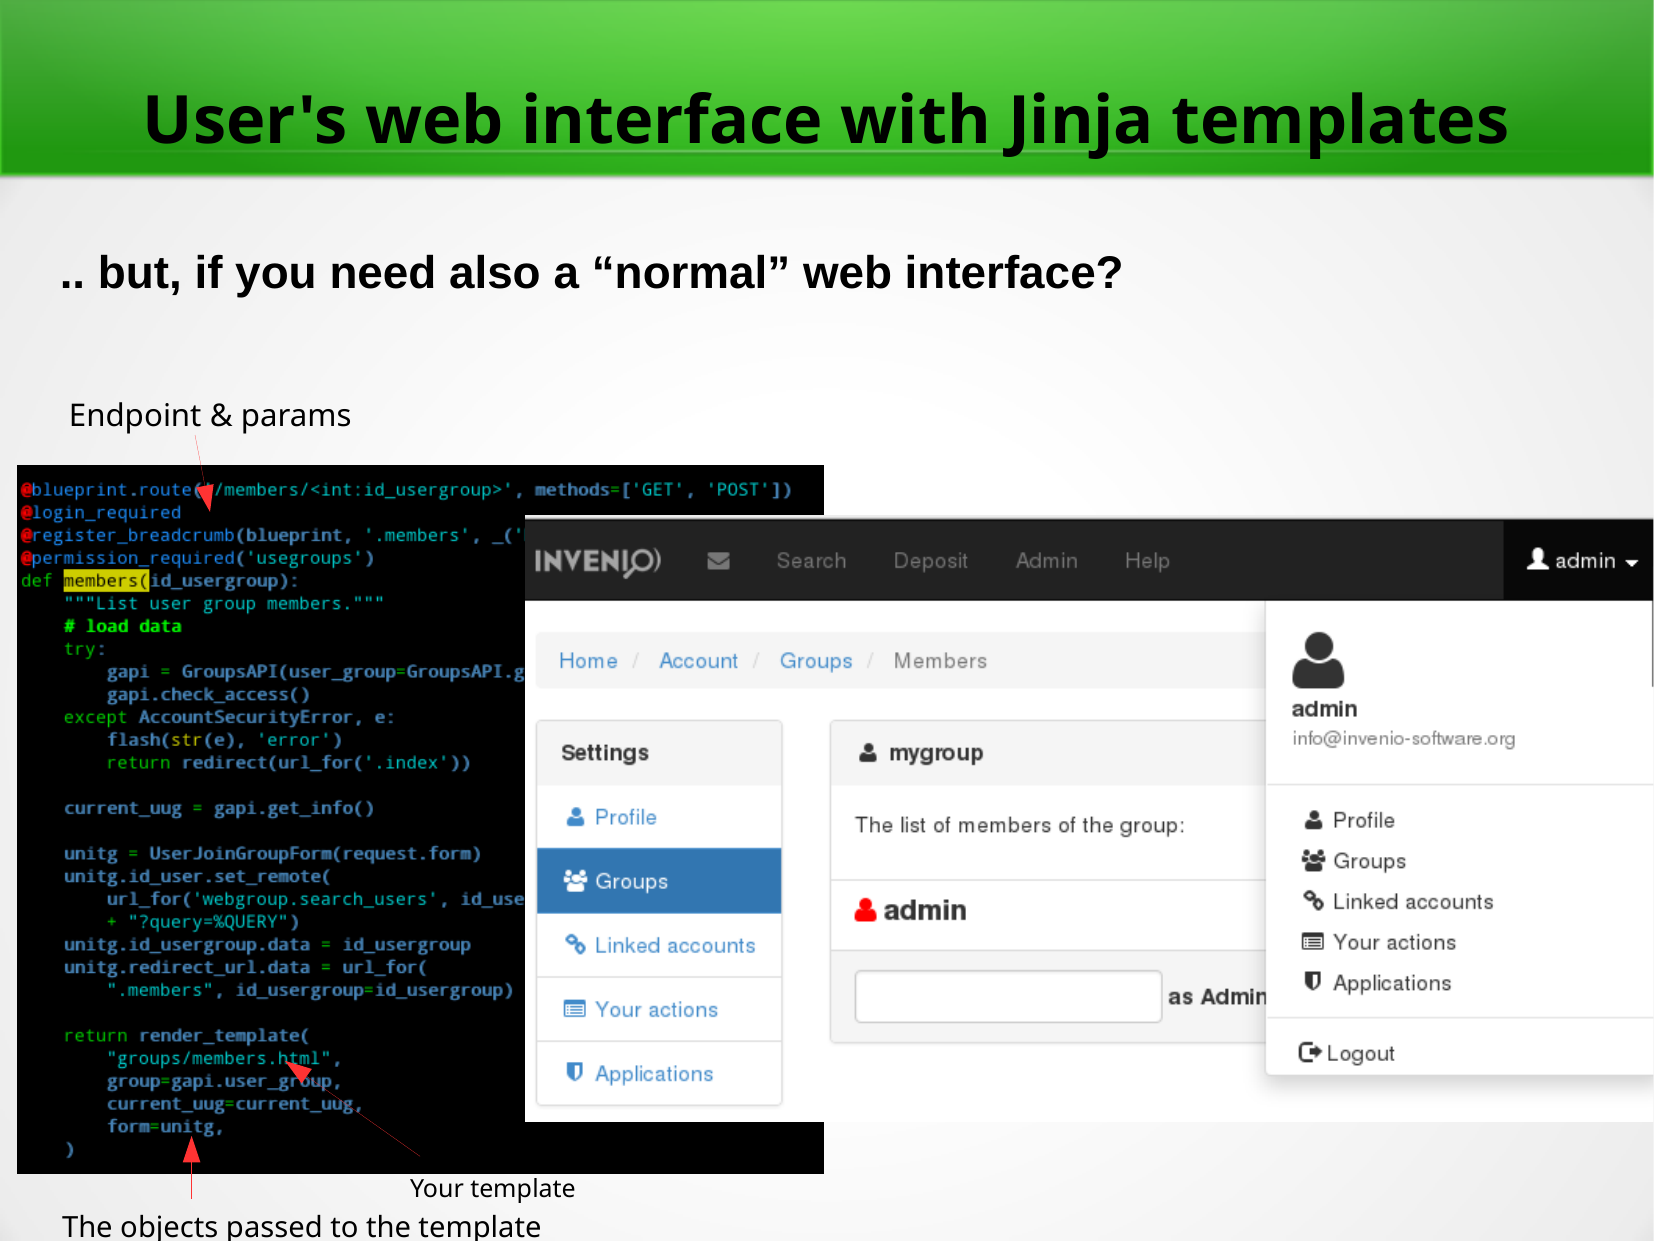

# User's web interface with Jinja templates
.. but, if you need also a “normal” web interface?
Endpoint & params
Your template
The objects passed to the template